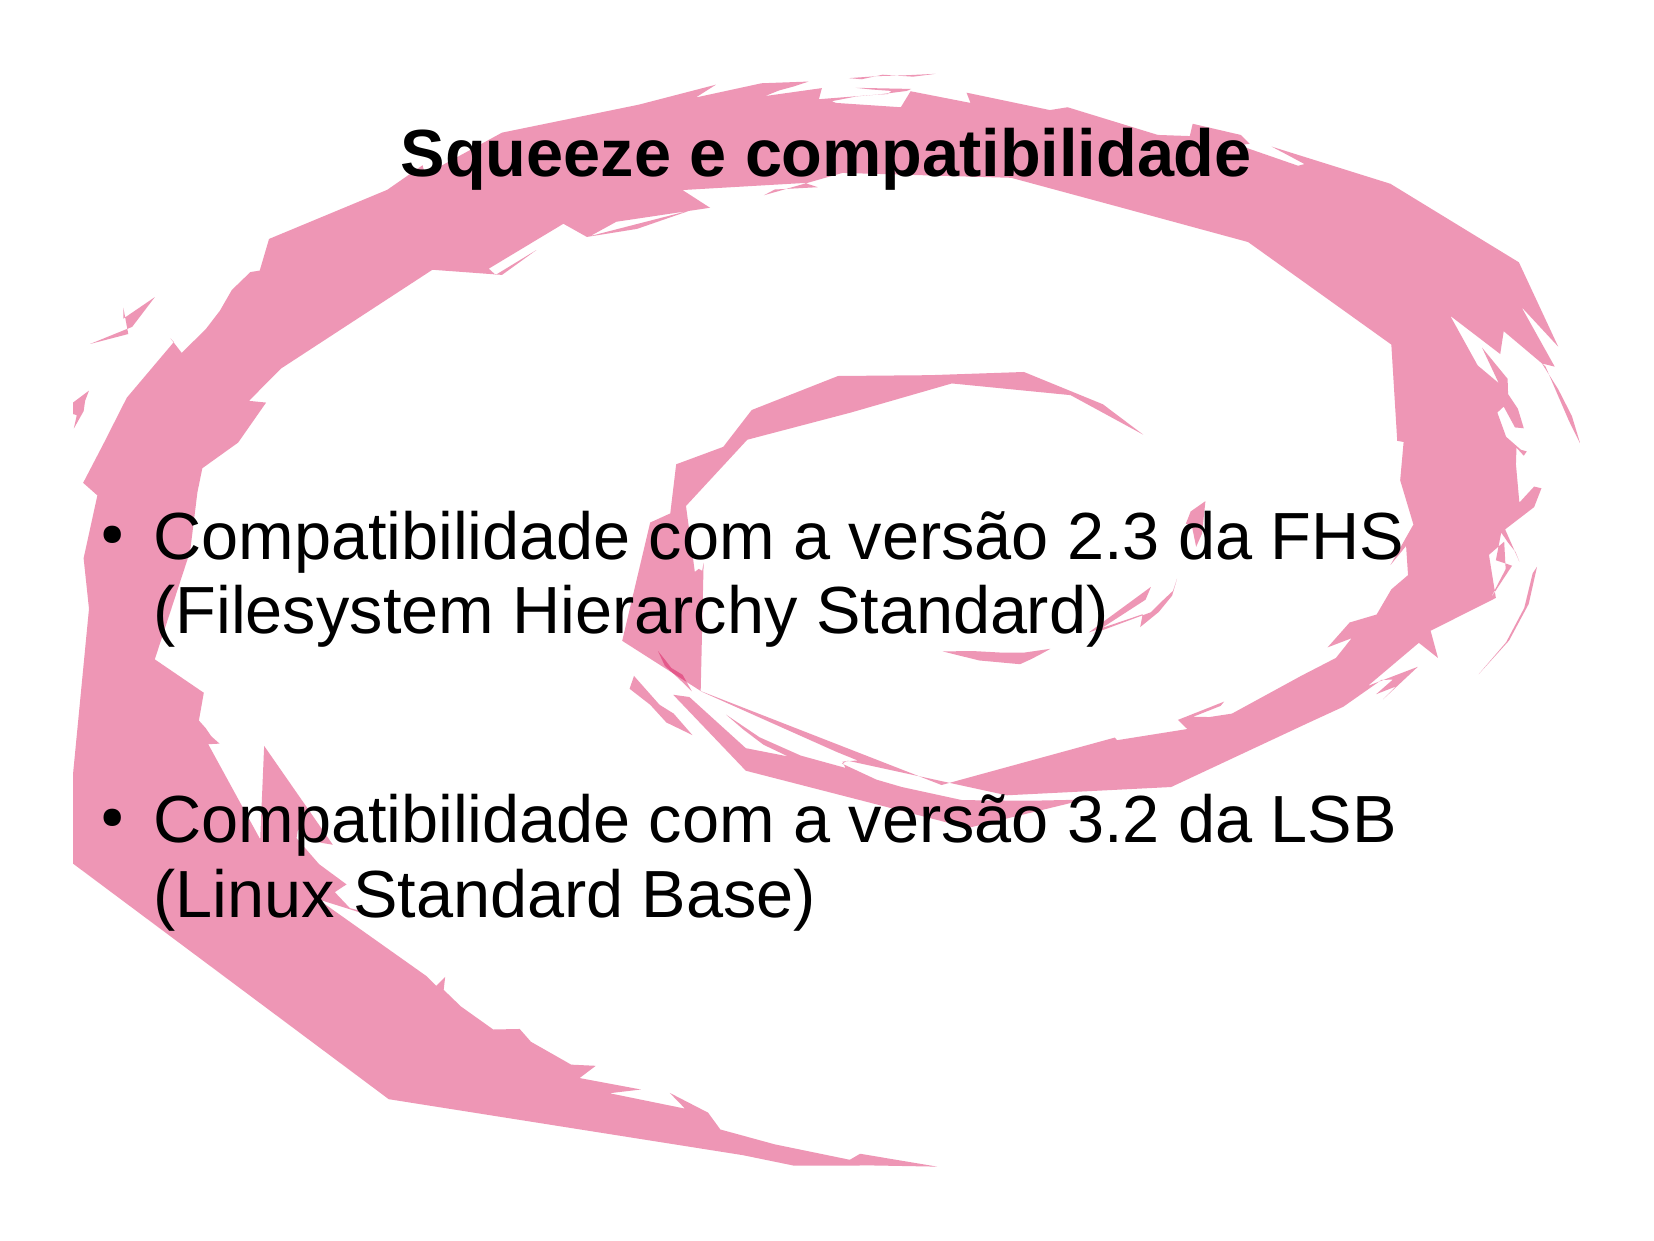

# Squeeze e compatibilidade
Compatibilidade com a versão 2.3 da FHS (Filesystem Hierarchy Standard)
Compatibilidade com a versão 3.2 da LSB (Linux Standard Base)